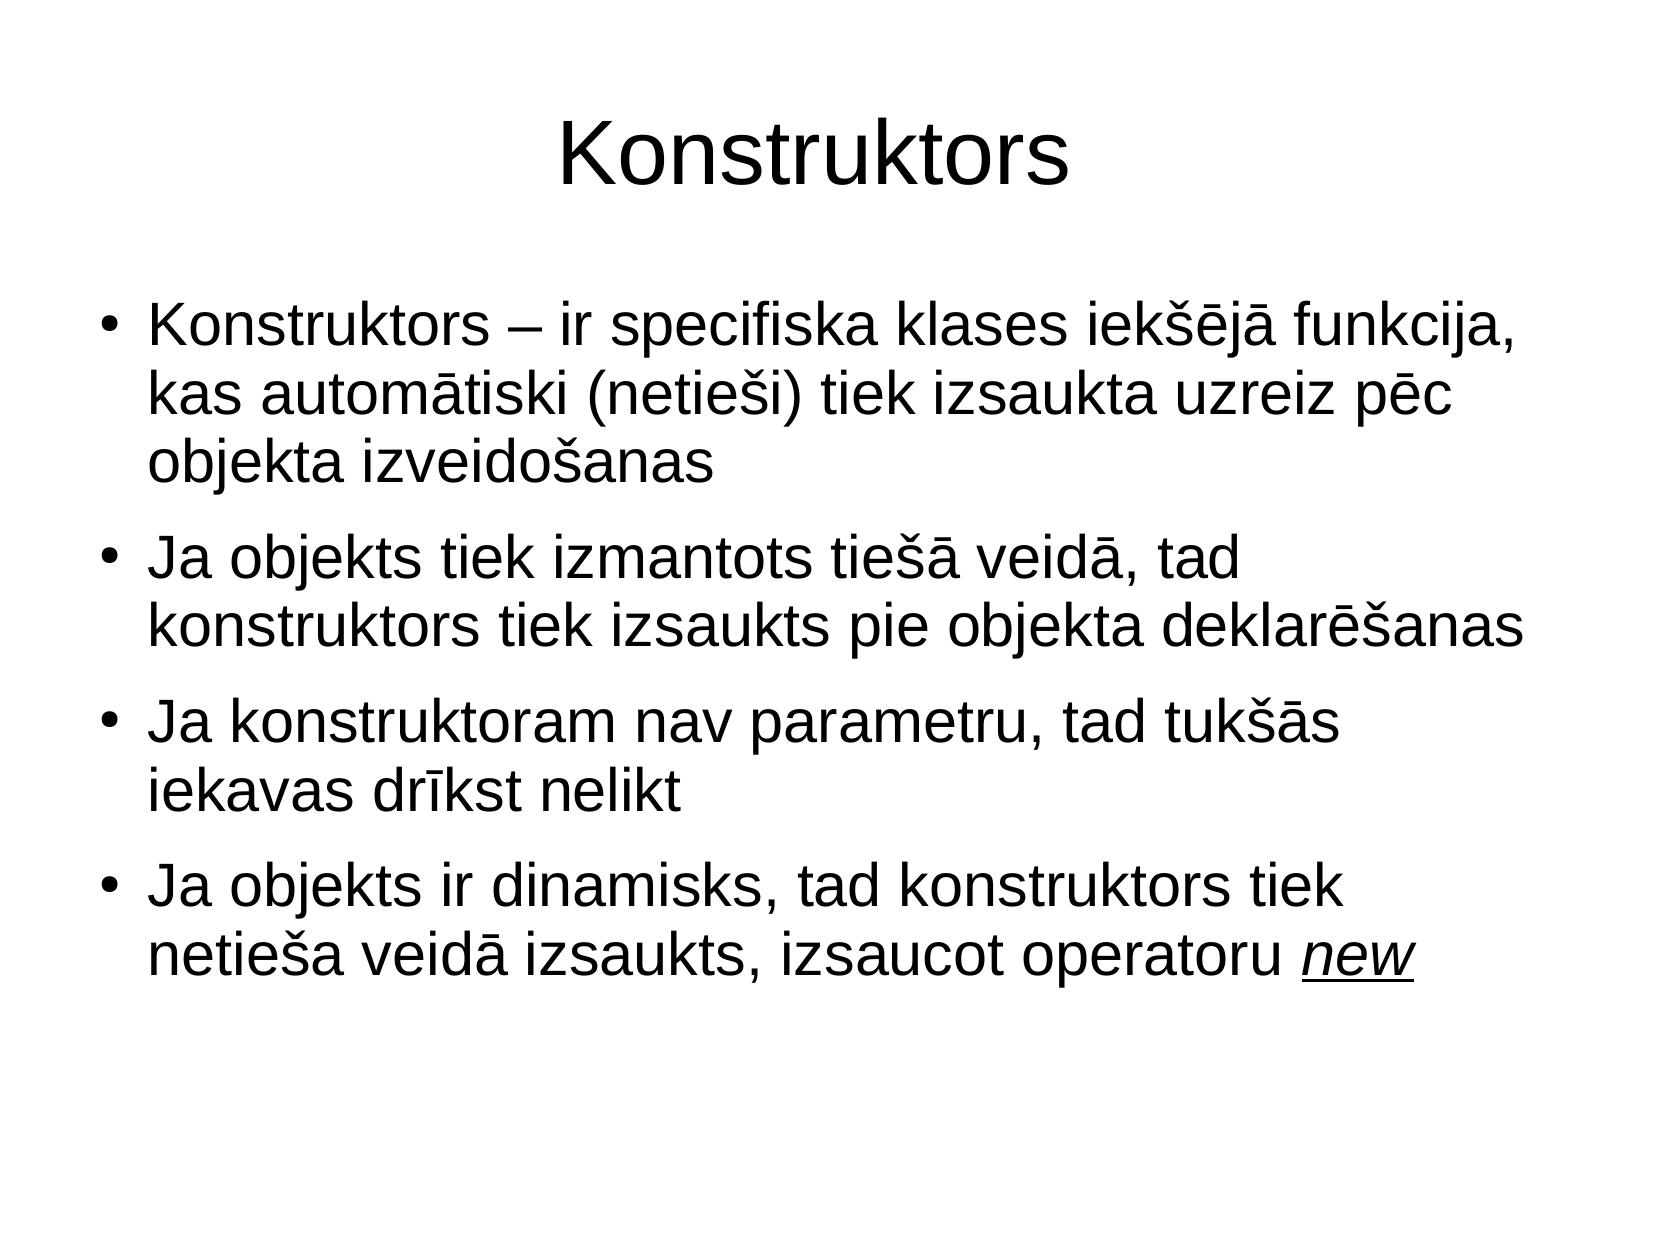

# Konstruktors
Konstruktors – ir specifiska klases iekšējā funkcija, kas automātiski (netieši) tiek izsaukta uzreiz pēc objekta izveidošanas
Ja objekts tiek izmantots tiešā veidā, tad konstruktors tiek izsaukts pie objekta deklarēšanas
Ja konstruktoram nav parametru, tad tukšās iekavas drīkst nelikt
Ja objekts ir dinamisks, tad konstruktors tiek netieša veidā izsaukts, izsaucot operatoru new